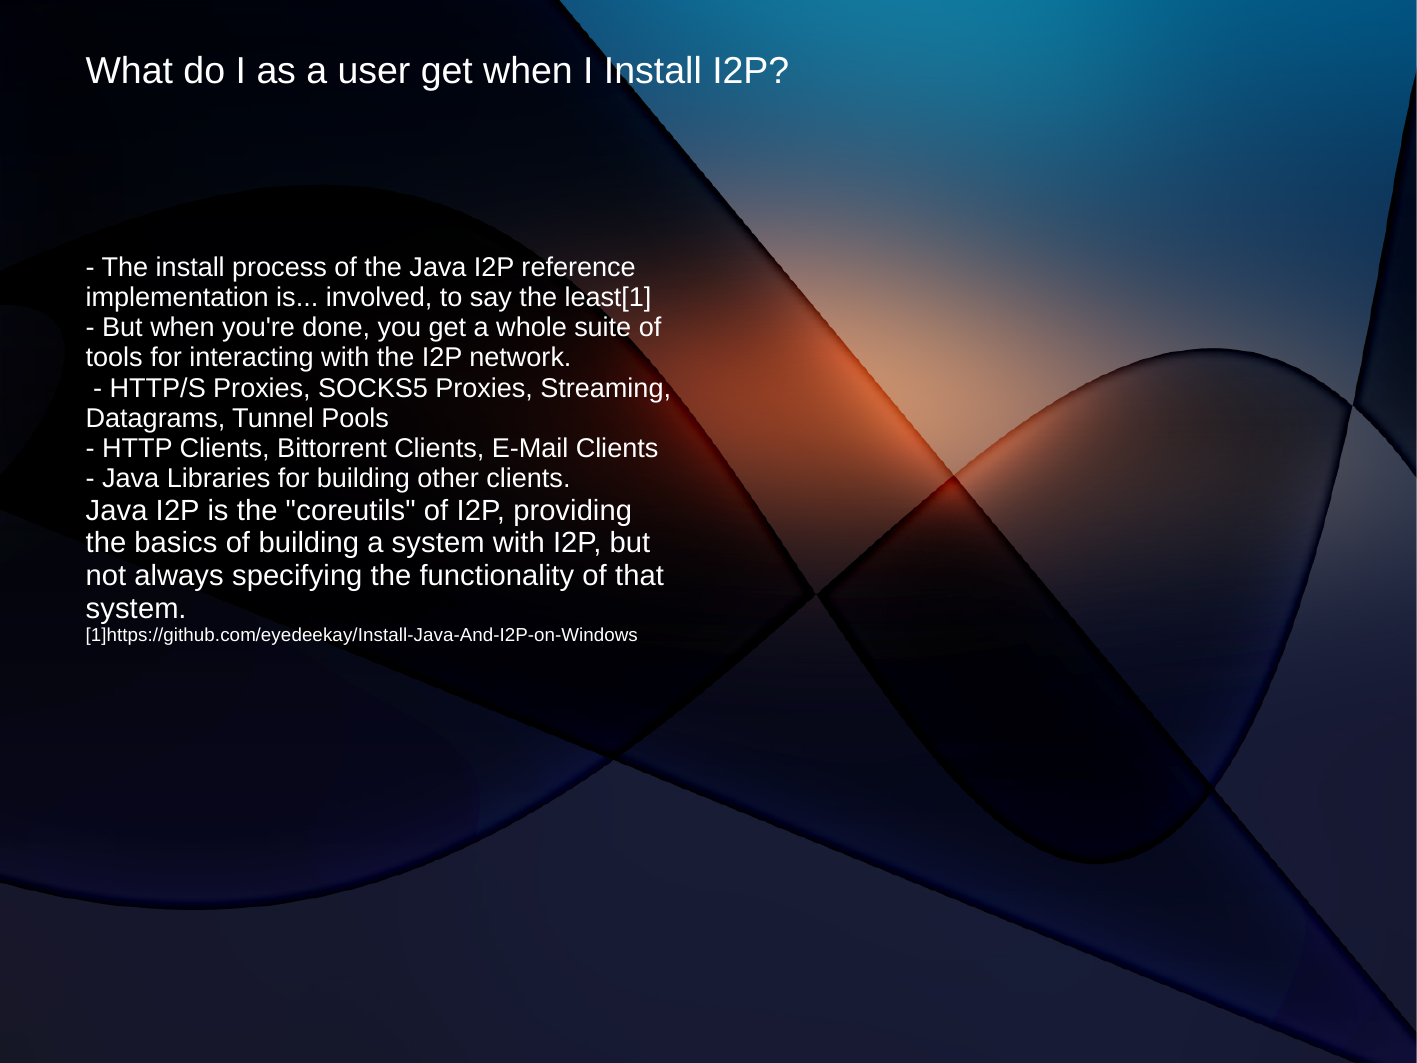

What do I as a user get when I Install I2P?
- The install process of the Java I2P reference implementation is... involved, to say the least[1]
- But when you're done, you get a whole suite of tools for interacting with the I2P network.
 - HTTP/S Proxies, SOCKS5 Proxies, Streaming, Datagrams, Tunnel Pools
- HTTP Clients, Bittorrent Clients, E-Mail Clients
- Java Libraries for building other clients.
Java I2P is the "coreutils" of I2P, providing the basics of building a system with I2P, but not always specifying the functionality of that system.
[1]https://github.com/eyedeekay/Install-Java-And-I2P-on-Windows